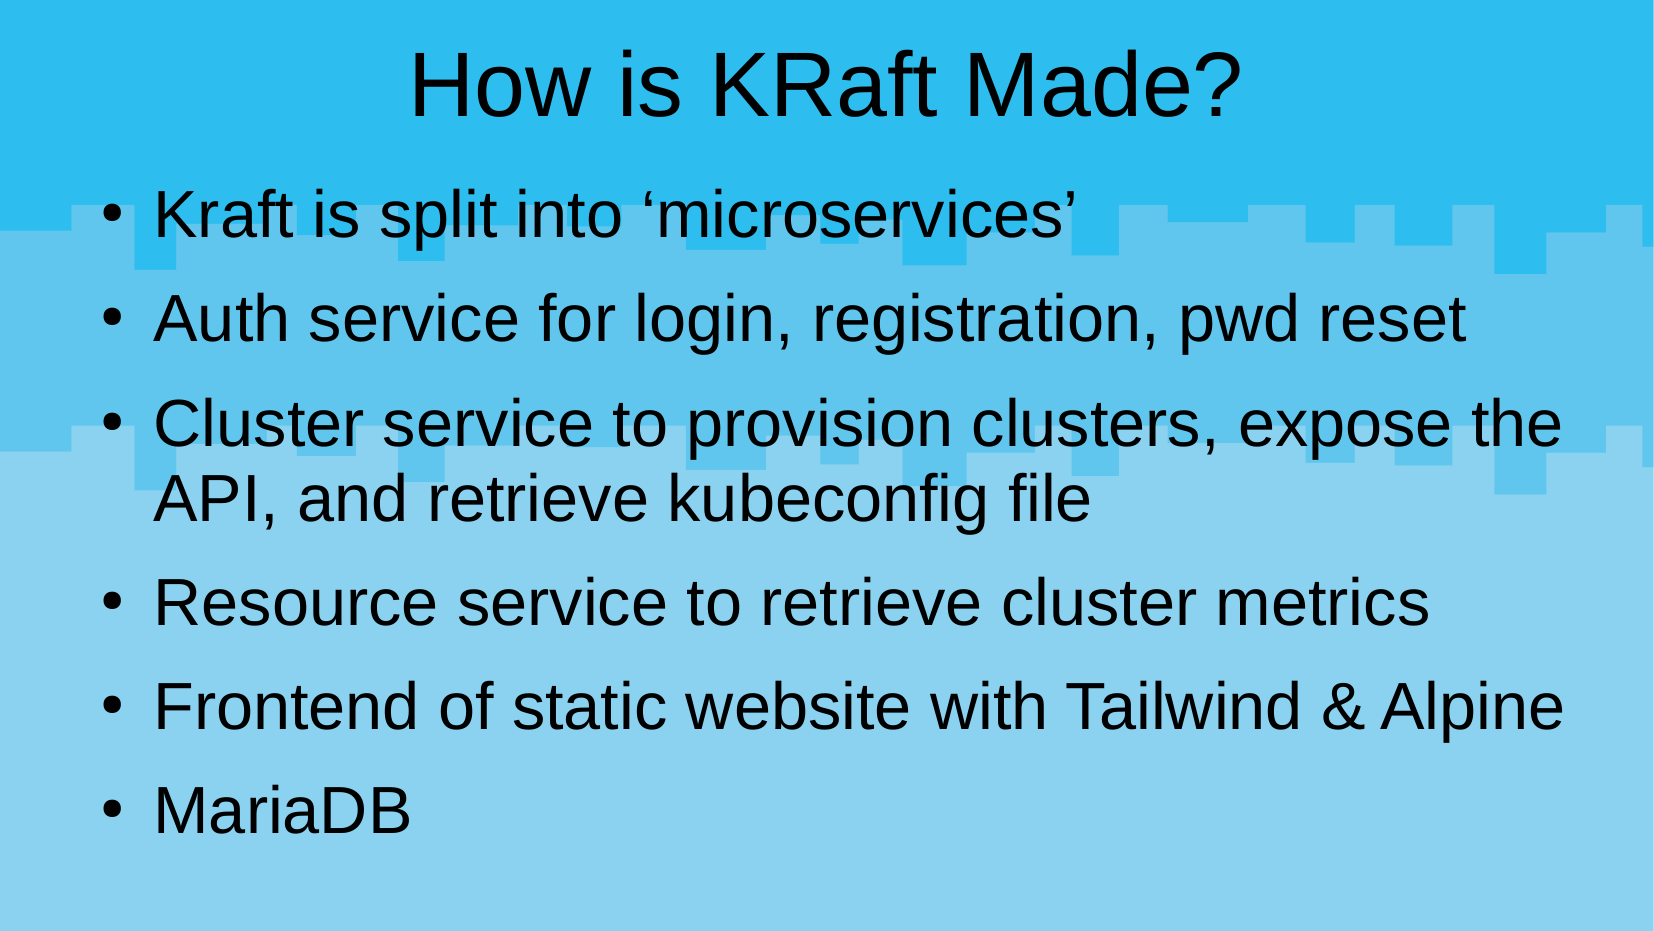

# How is KRaft Made?
Kraft is split into ‘microservices’
Auth service for login, registration, pwd reset
Cluster service to provision clusters, expose the API, and retrieve kubeconfig file
Resource service to retrieve cluster metrics
Frontend of static website with Tailwind & Alpine
MariaDB